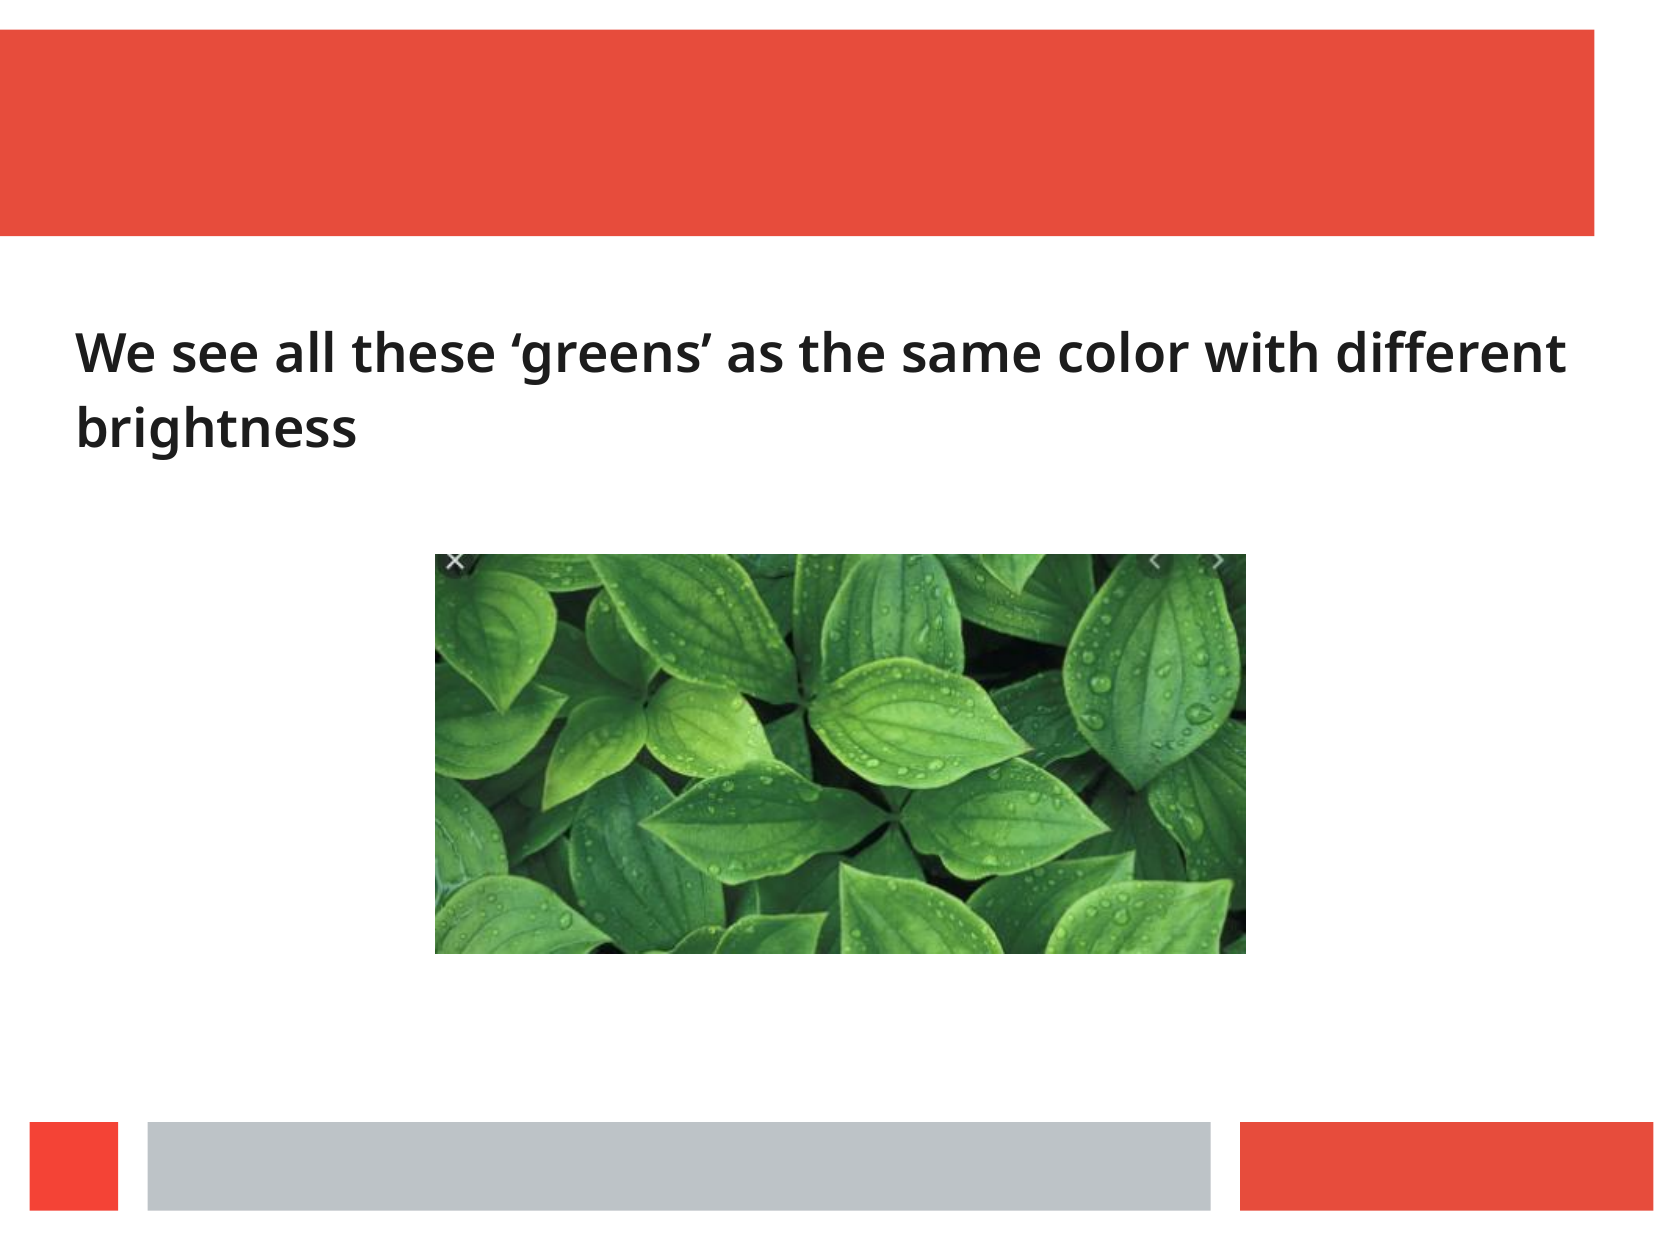

#
We see all these ‘greens’ as the same color with different brightness